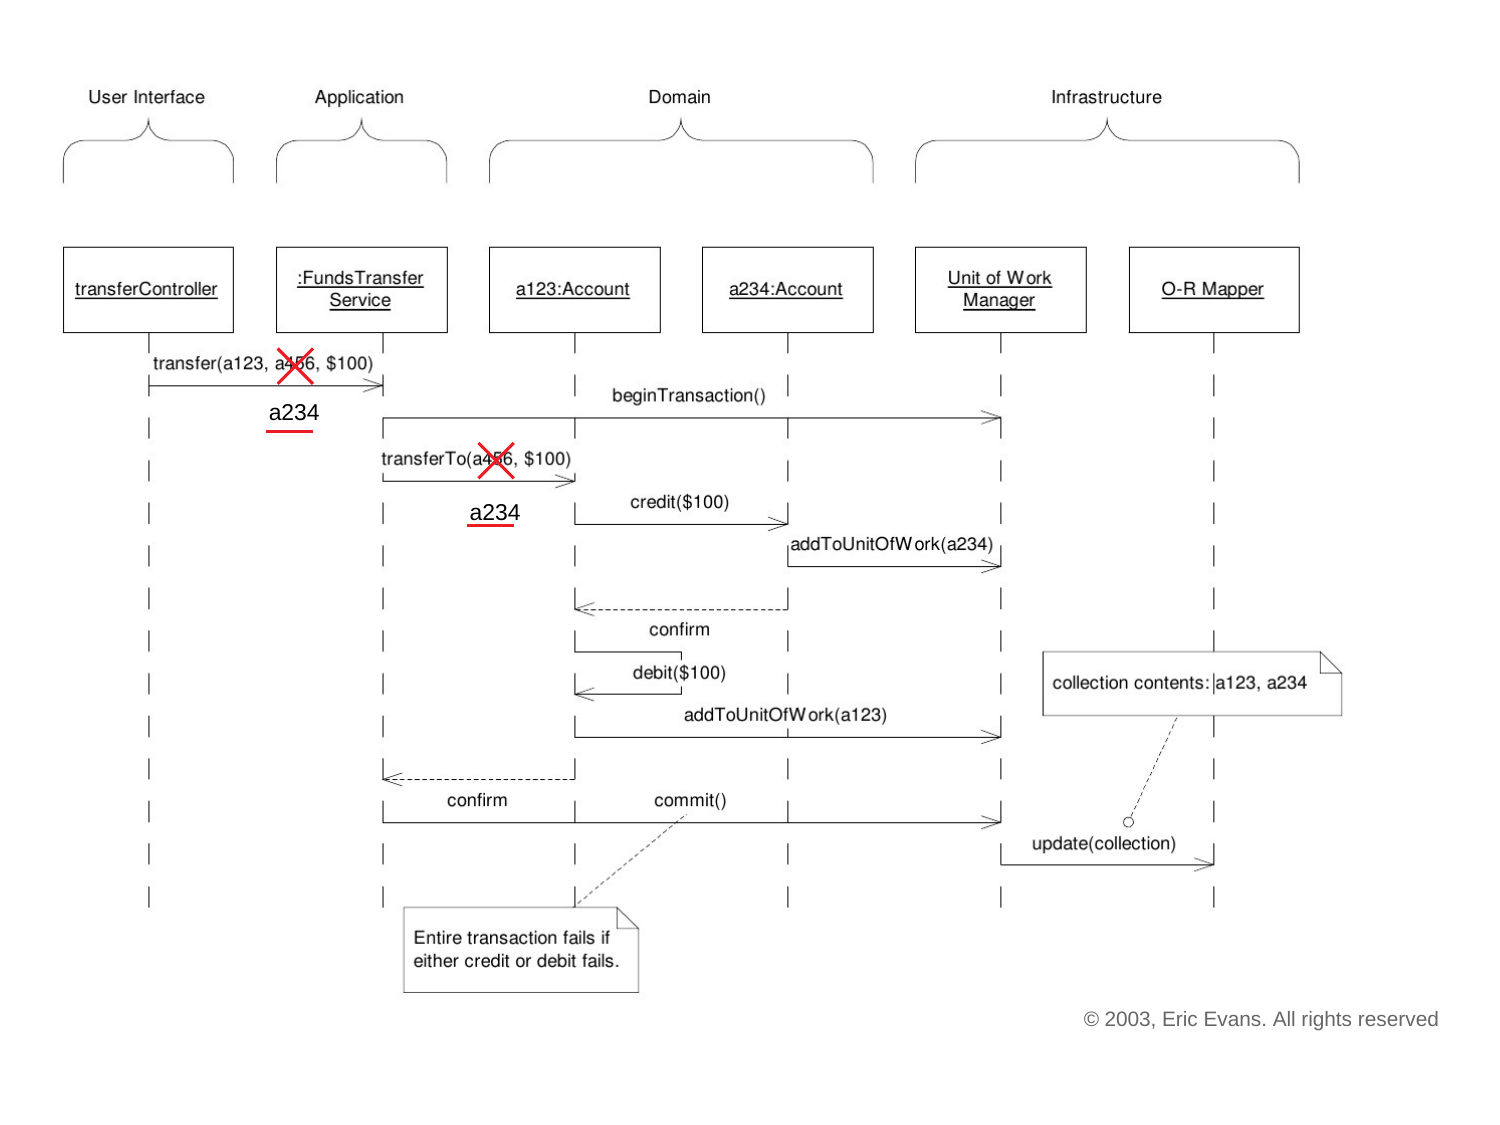

a234
a234
© 2003, Eric Evans. All rights reserved